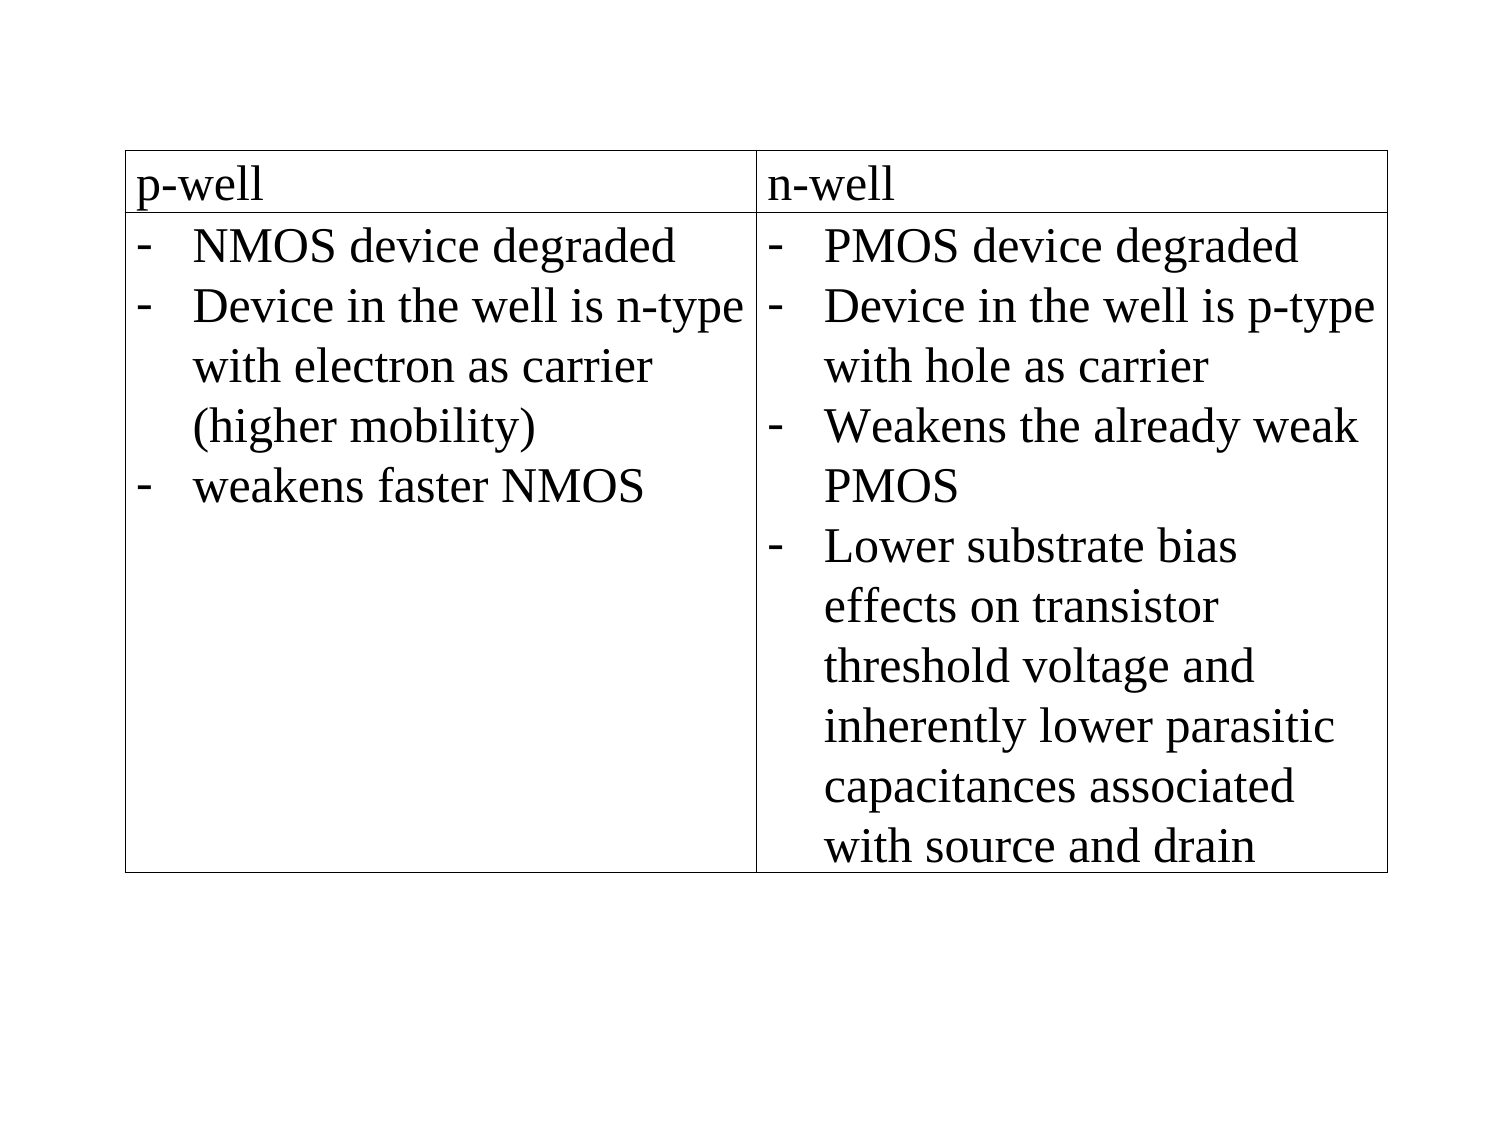

| p-well | n-well |
| --- | --- |
| NMOS device degraded Device in the well is n-type with electron as carrier (higher mobility) weakens faster NMOS | PMOS device degraded Device in the well is p-type with hole as carrier Weakens the already weak PMOS Lower substrate bias effects on transistor threshold voltage and inherently lower parasitic capacitances associated with source and drain |